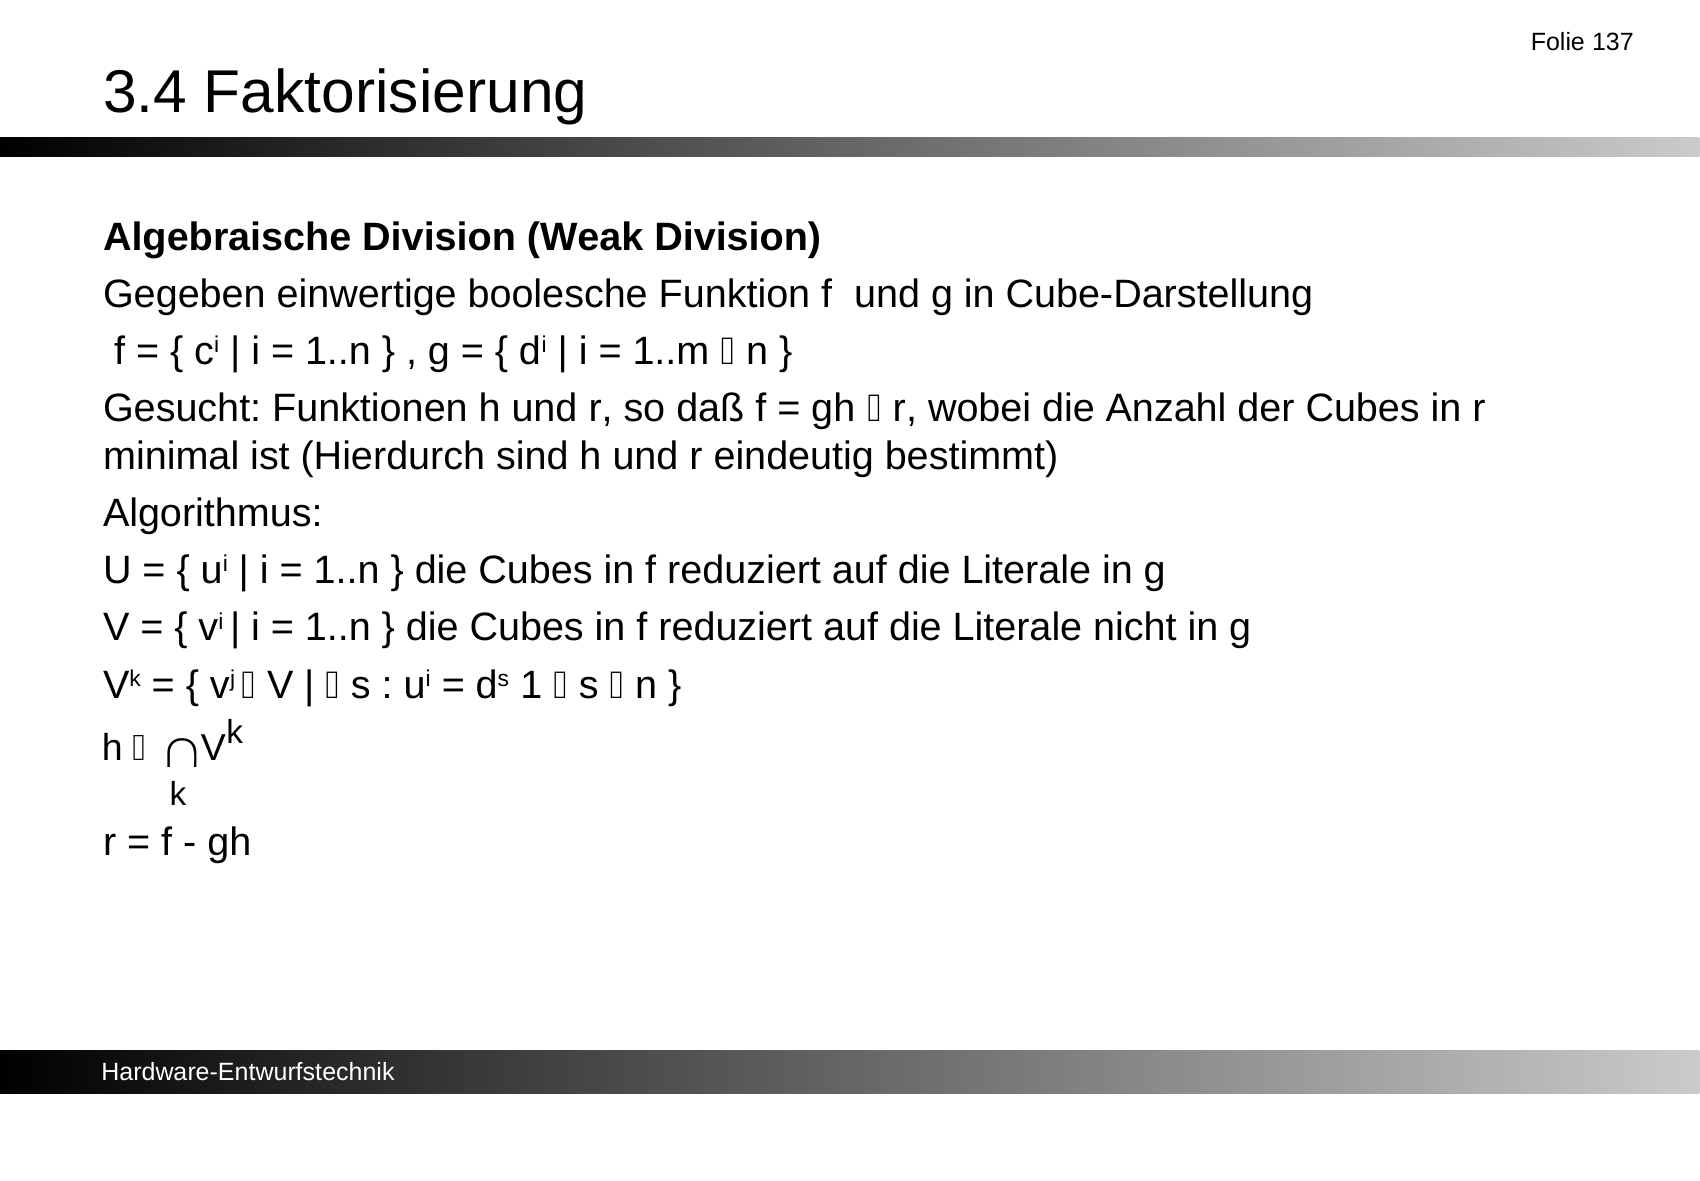

# 3.4 Faktorisierung
Algebraische Division (Weak Division)
Gegeben einwertige boolesche Funktion f und g in Cube-Darstellung
 f = { ci | i = 1..n } , g = { di | i = 1..m  n }
Gesucht: Funktionen h und r, so daß f = gh  r, wobei die Anzahl der Cubes in r minimal ist (Hierdurch sind h und r eindeutig bestimmt)
Algorithmus:
U = { ui | i = 1..n } die Cubes in f reduziert auf die Literale in g
V = { vi | i = 1..n } die Cubes in f reduziert auf die Literale nicht in g
Vk = { vj  V |  s : ui = ds 1  s  n }
r = f - gh